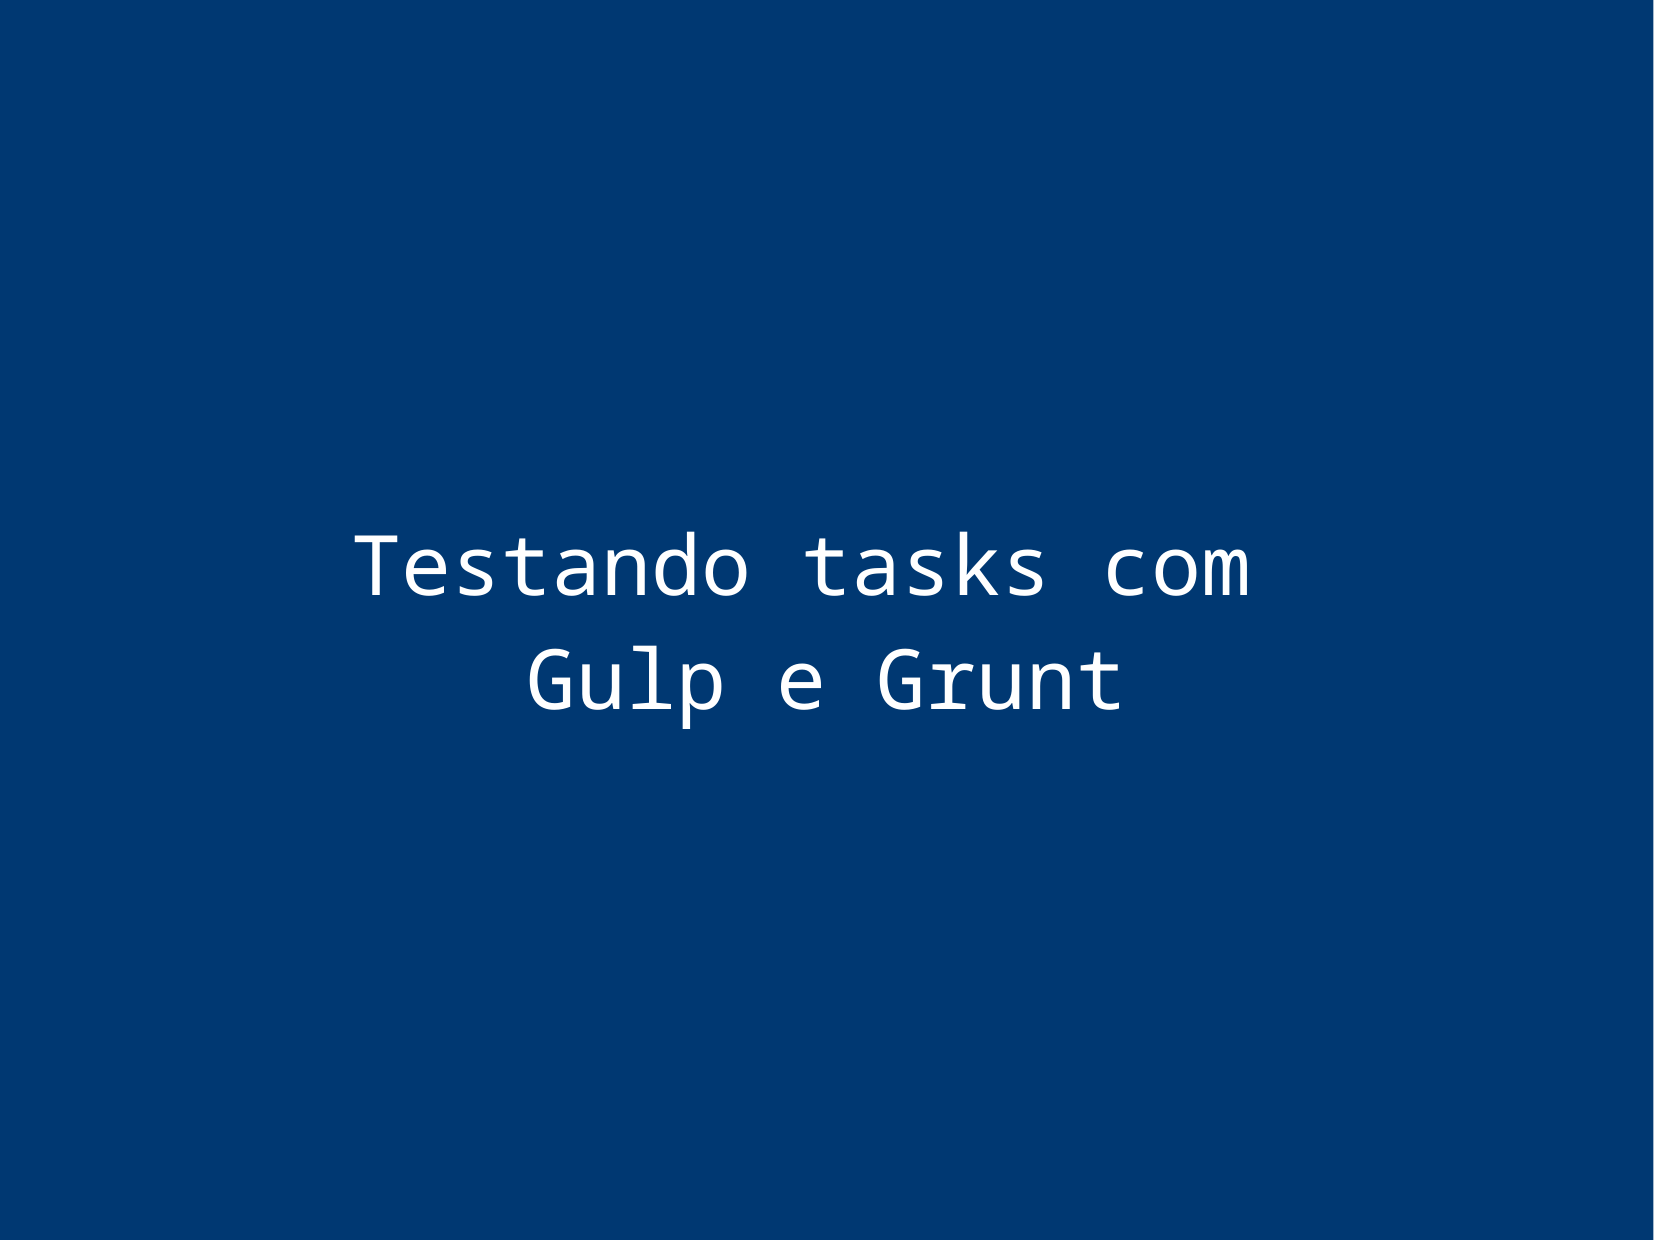

# Testando tasks com Gulp e Grunt